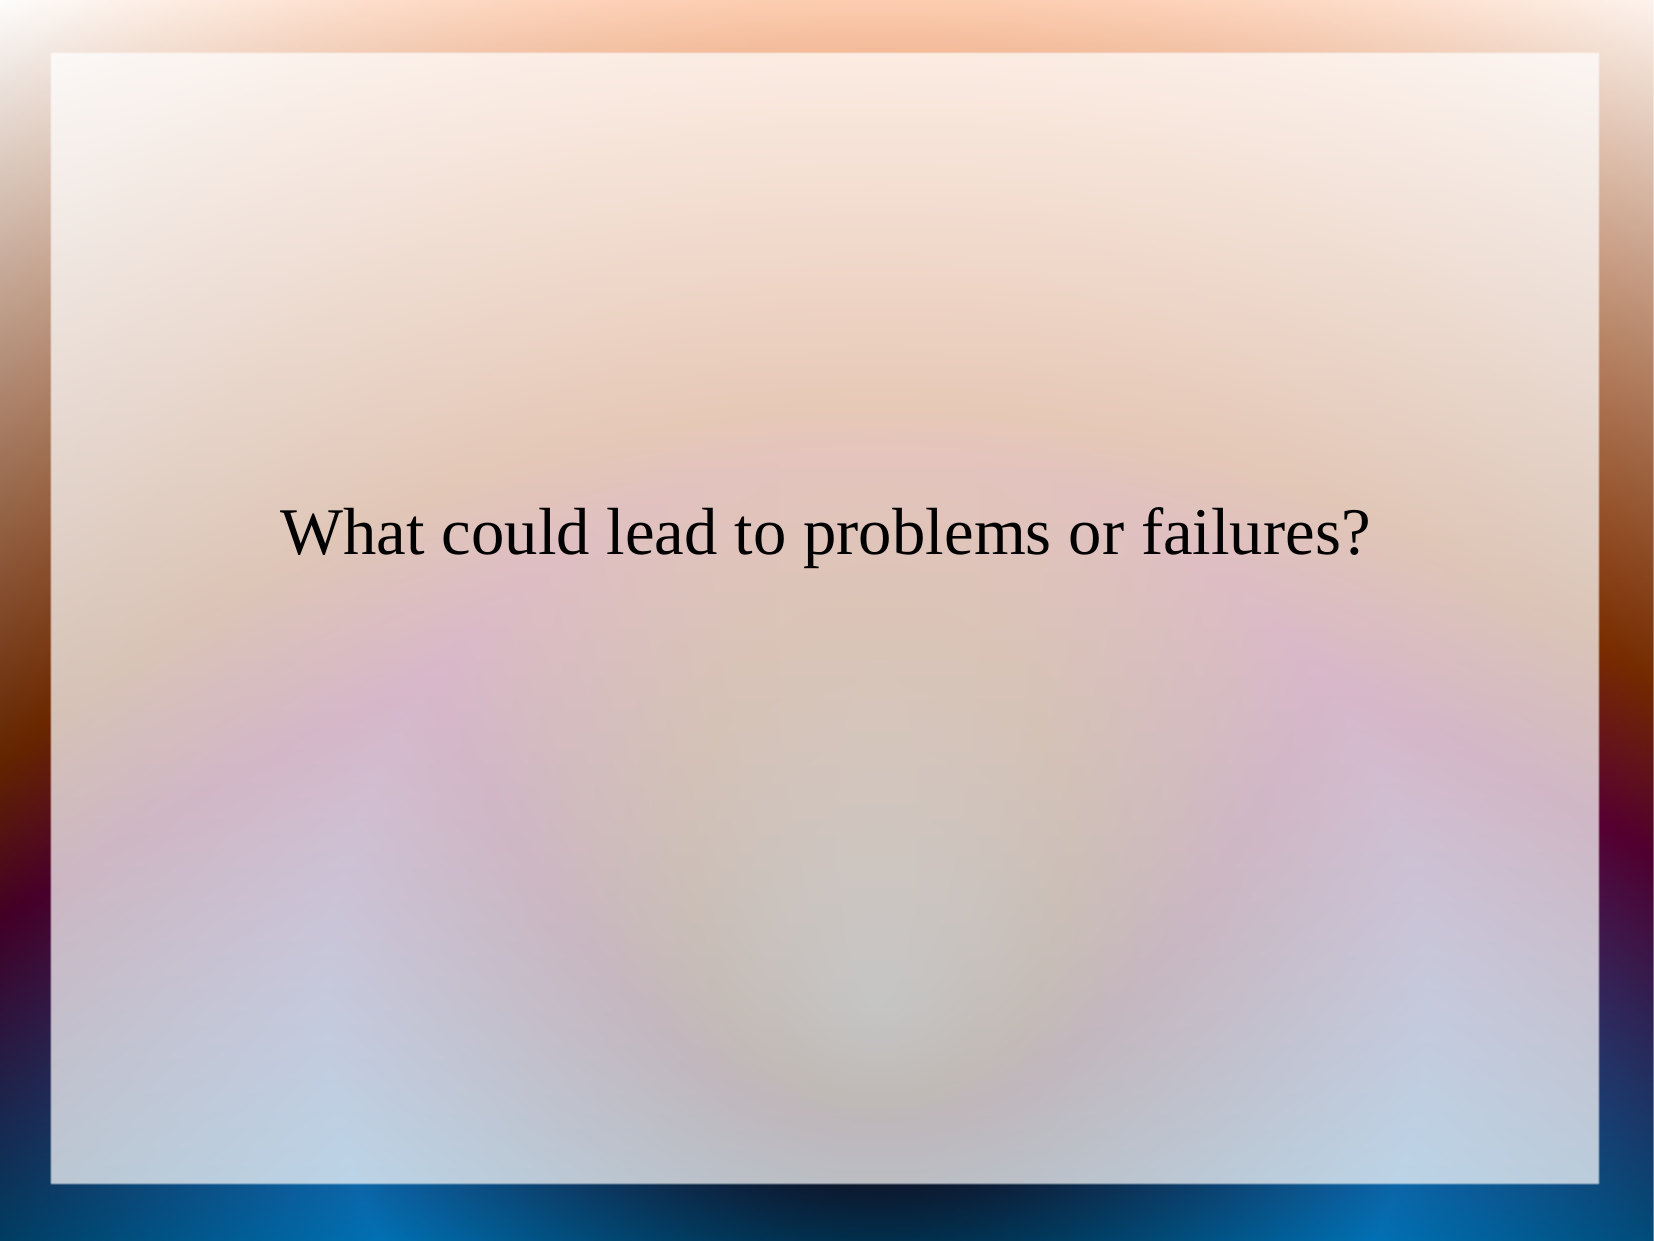

# What could lead to problems or failures?